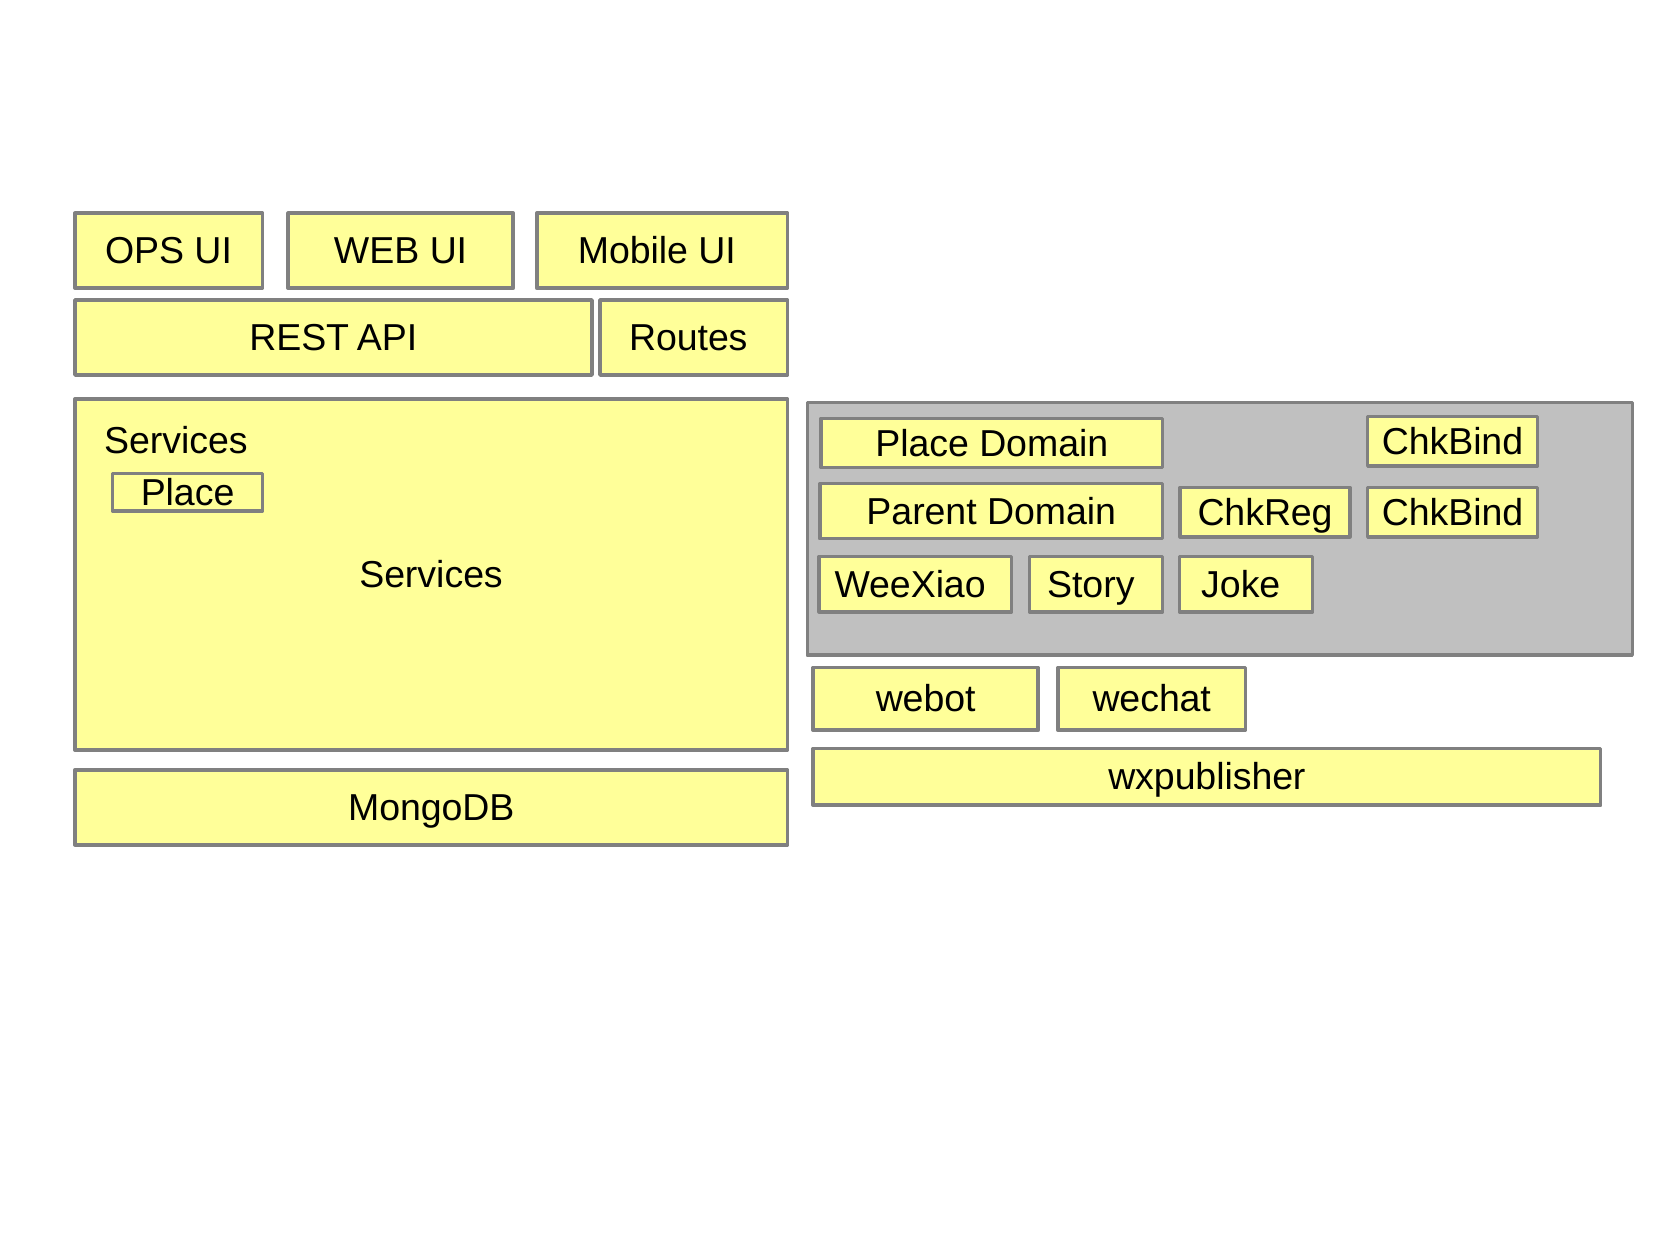

OPS UI
WEB UI
Mobile UI
REST API
Routes
Services
Services
ChkBind
Place Domain
Place
Parent Domain
ChkReg
ChkBind
WeeXiao
Story
Joke
webot
wechat
wxpublisher
MongoDB